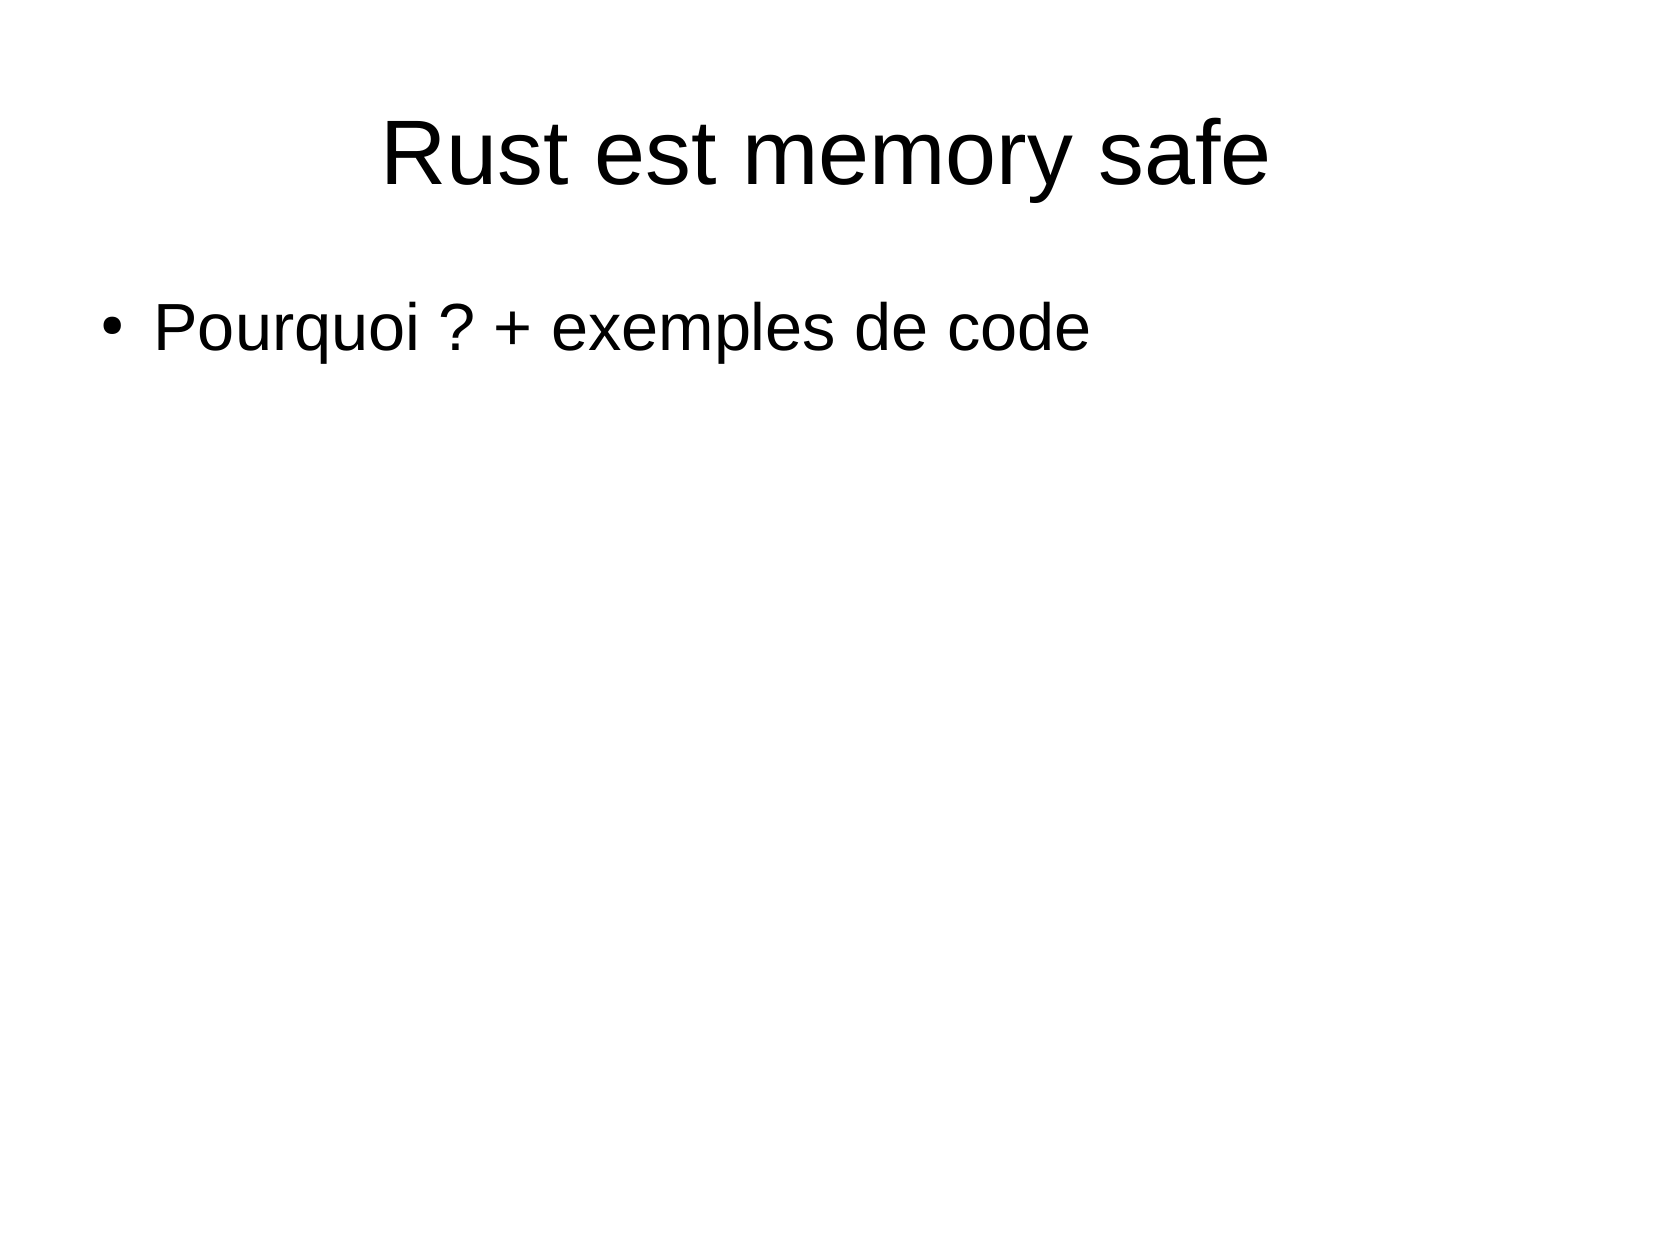

# Rust est memory safe
Pourquoi ? + exemples de code